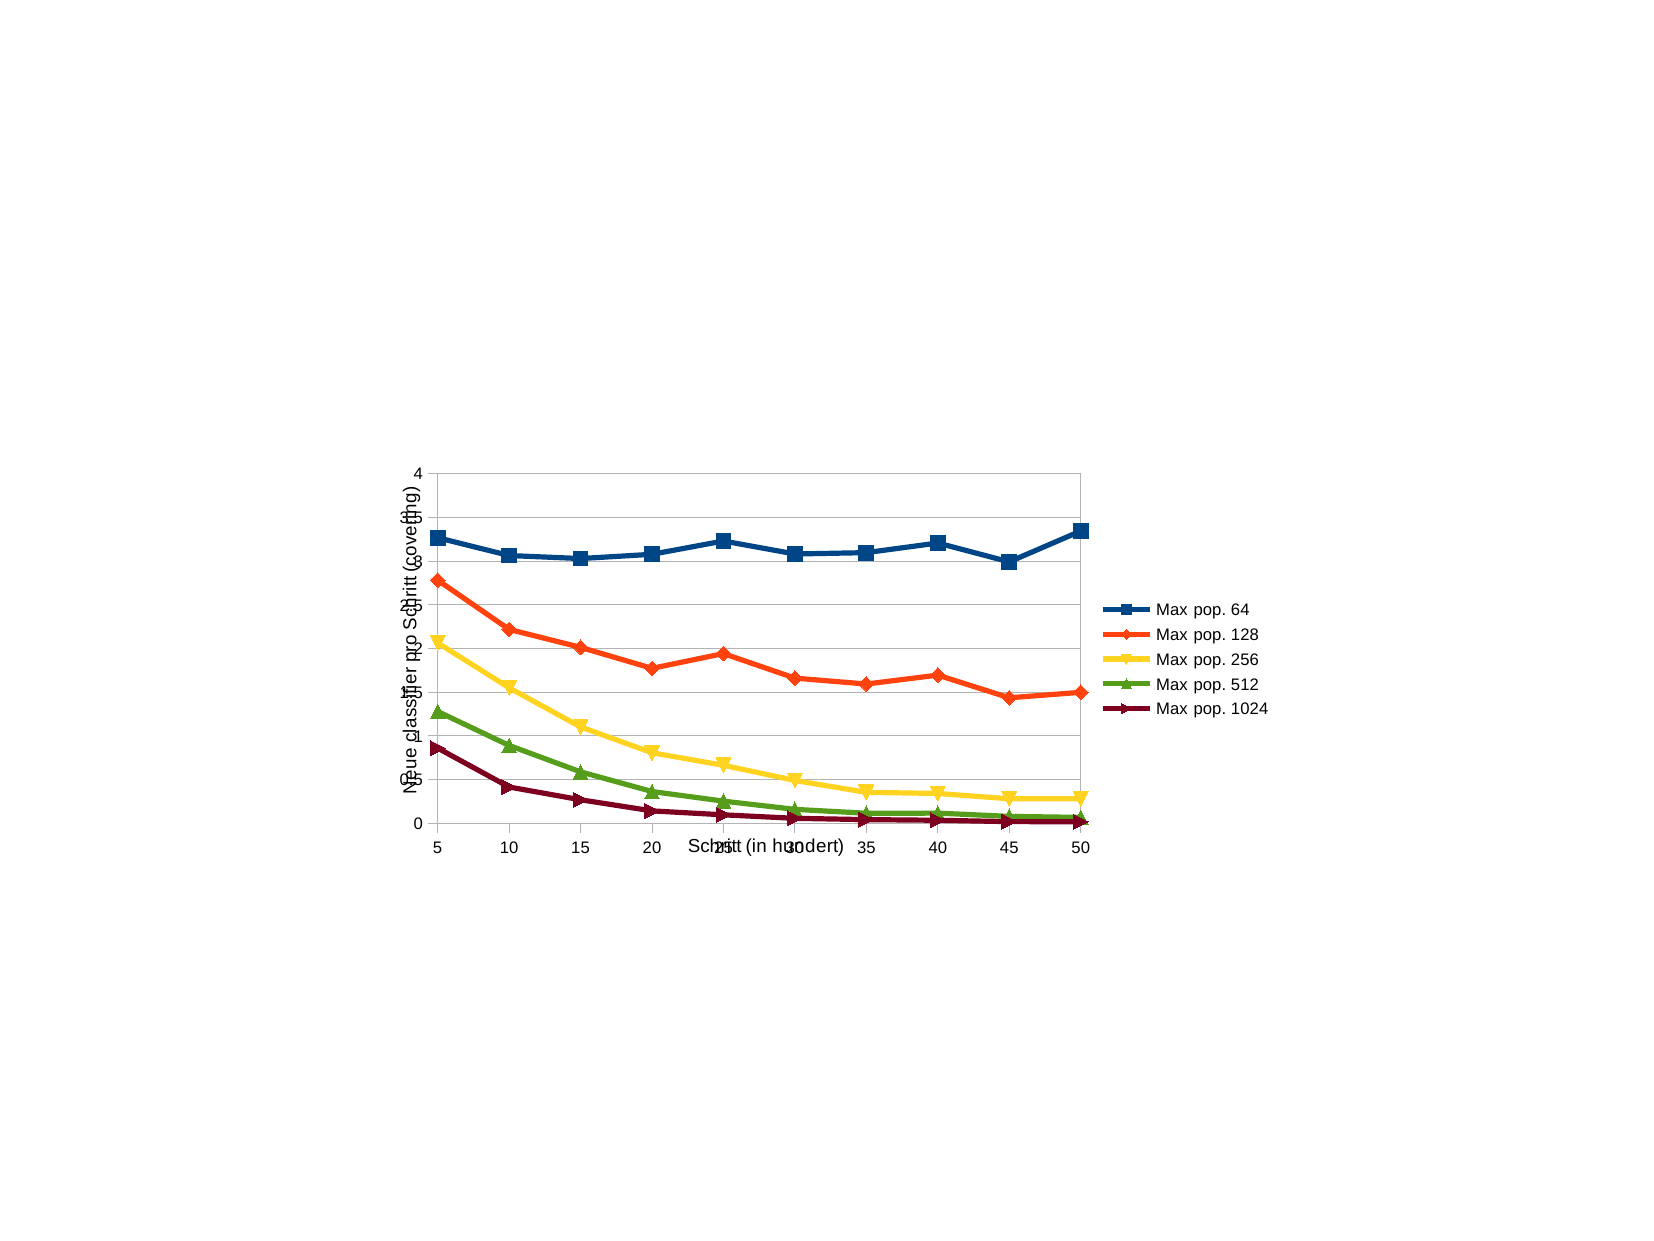

### Chart
| Category | Max pop. 64 | Max pop. 128 | Max pop. 256 | Max pop. 512 | Max pop. 1024 |
|---|---|---|---|---|---|
| 5 | 3.26625 | 2.780575 | 2.063725 | 1.278225 | 0.859775 |
| 10 | 3.06245 | 2.218075 | 1.549075 | 0.89005 | 0.4151 |
| 15 | 3.027725 | 2.012525 | 1.1025 | 0.58825 | 0.269375 |
| 20 | 3.076825 | 1.77215 | 0.806725 | 0.363575 | 0.14225 |
| 25 | 3.2286 | 1.94165 | 0.663675 | 0.253625 | 0.096725 |
| 30 | 3.079775 | 1.660325 | 0.48955 | 0.159725 | 0.056825 |
| 35 | 3.09555 | 1.5924 | 0.354225 | 0.114975 | 0.0425 |
| 40 | 3.2054 | 1.6944 | 0.3412 | 0.1167 | 0.03505 |
| 45 | 2.990275 | 1.4355 | 0.28085 | 0.079675 | 0.0195 |
| 50 | 3.3426 | 1.4981 | 0.281225 | 0.067725 | 0.018425 |